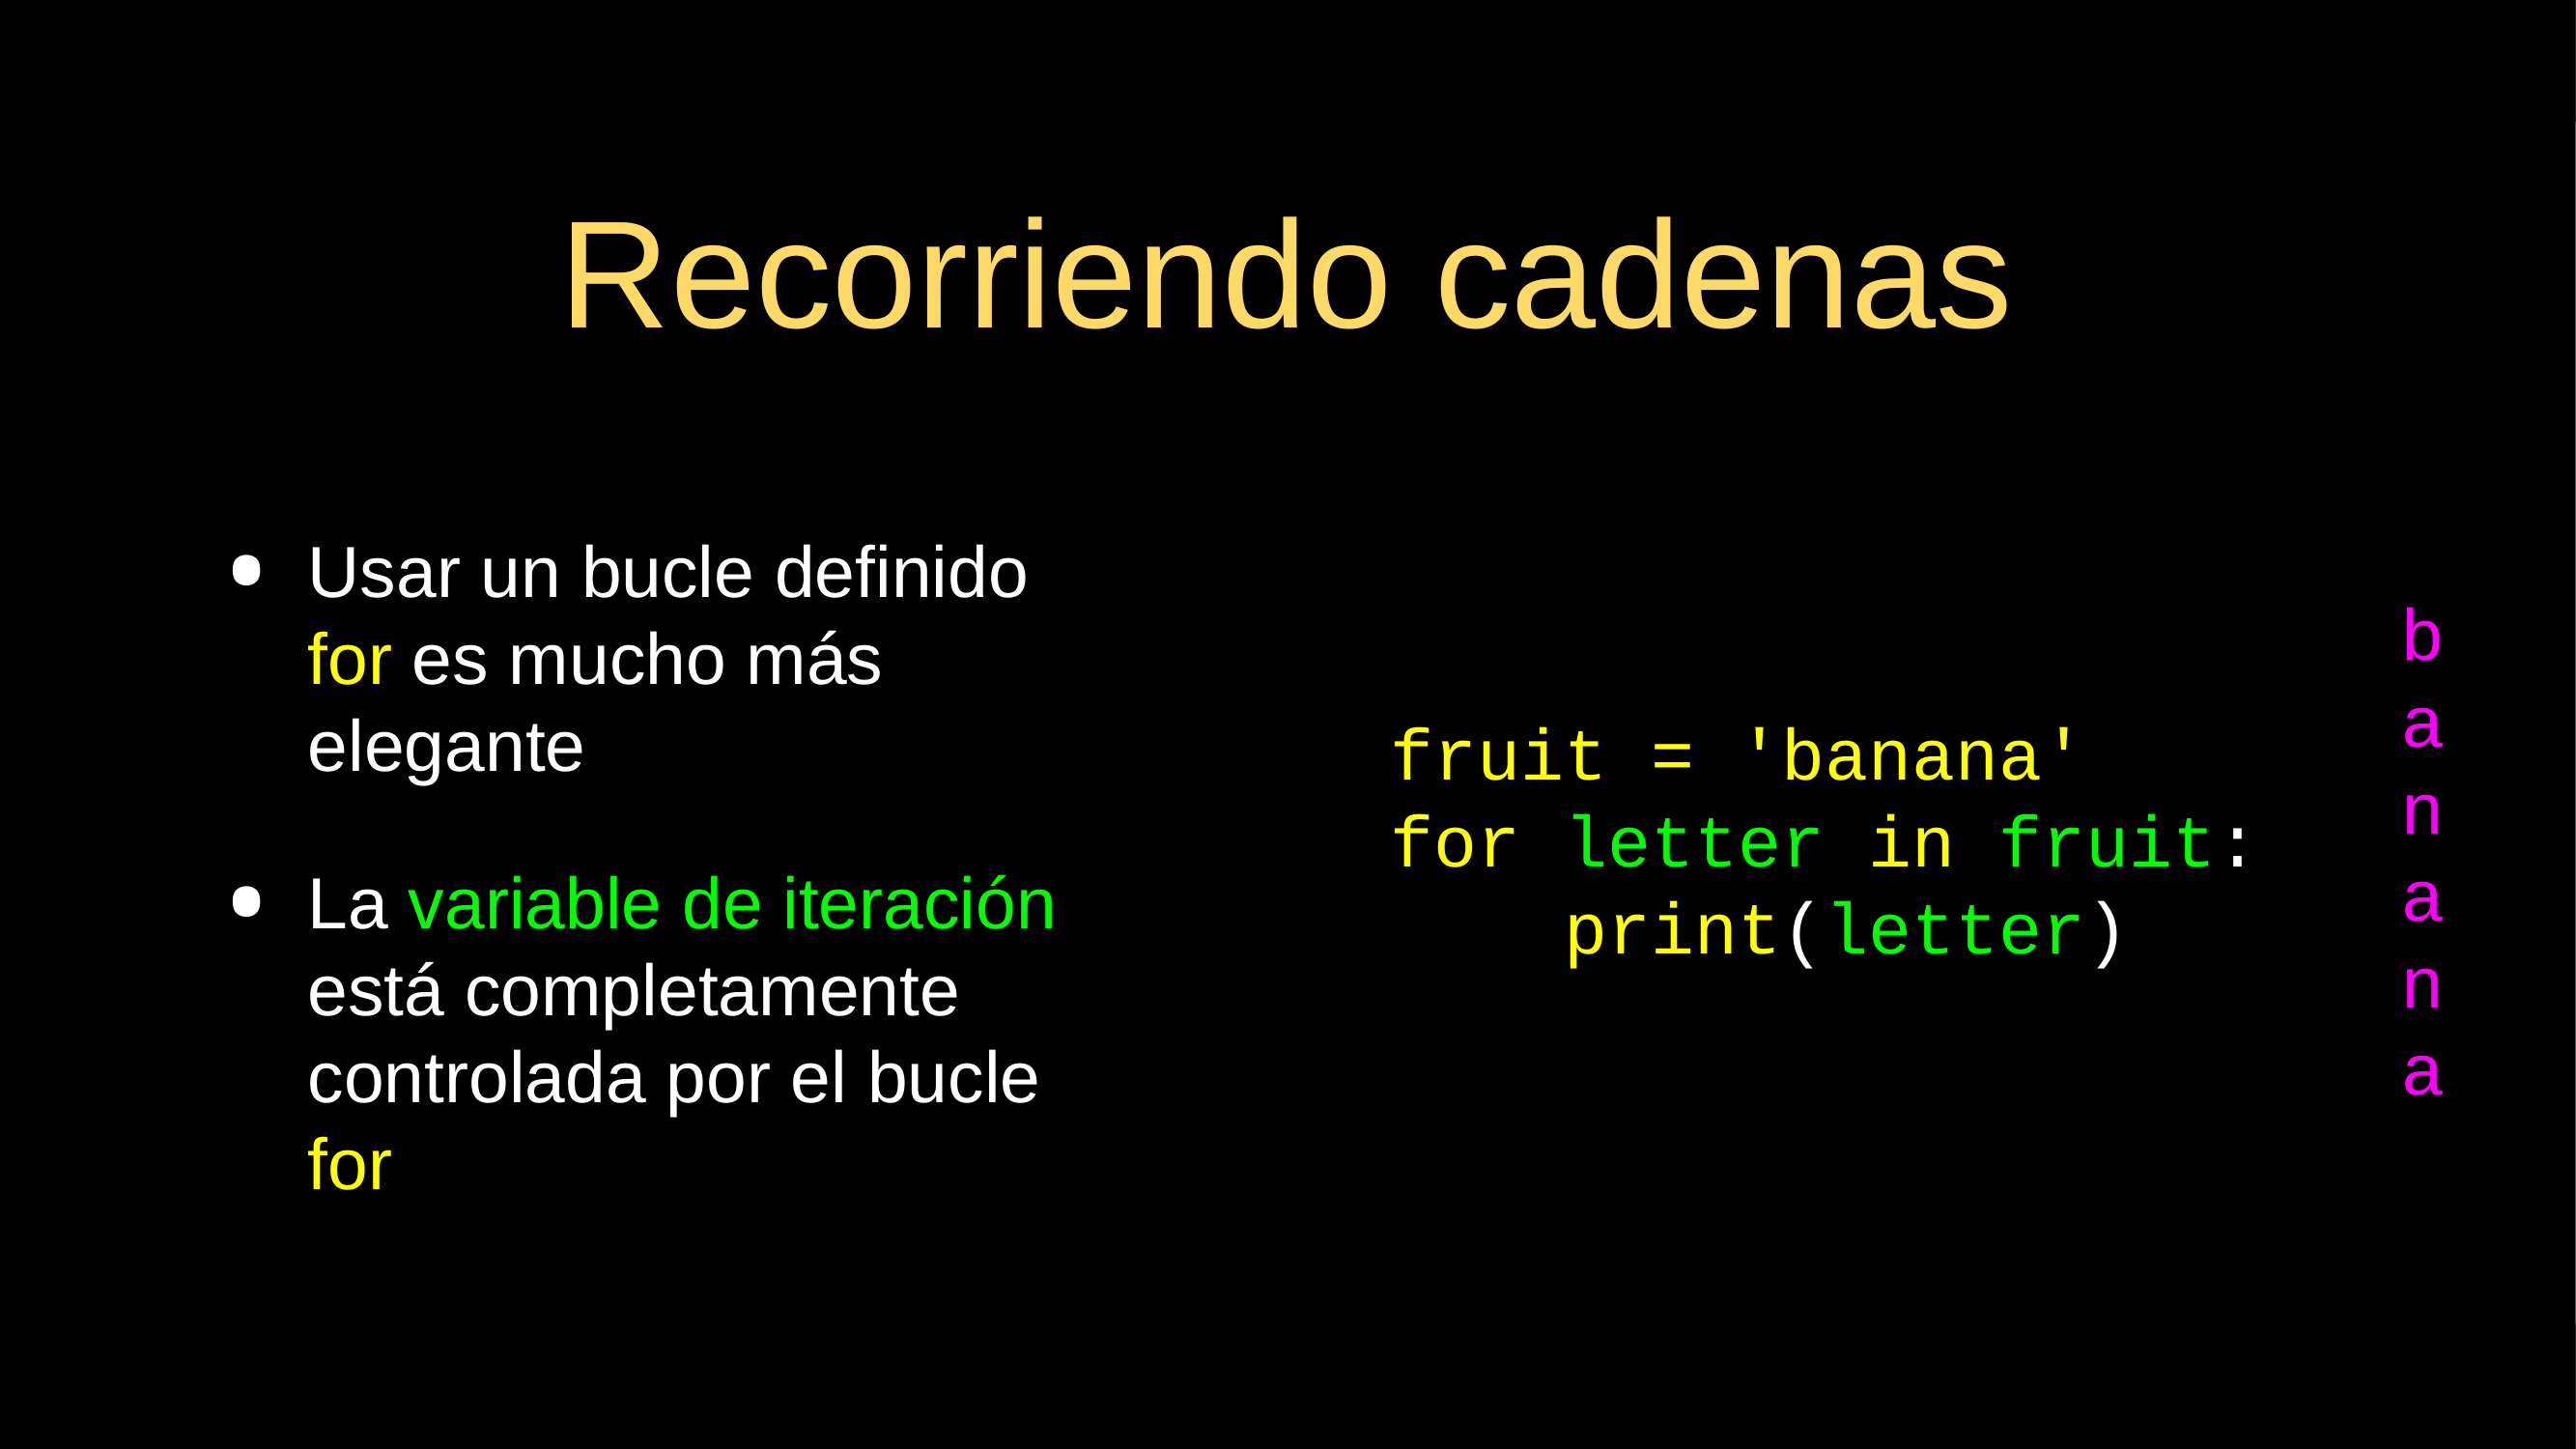

# Recorriendo cadenas
Usar un bucle definido for es mucho más elegante
La variable de iteración está completamente controlada por el bucle for
b
a
n
a
n
a
fruit = 'banana'
for letter in fruit:
 print(letter)